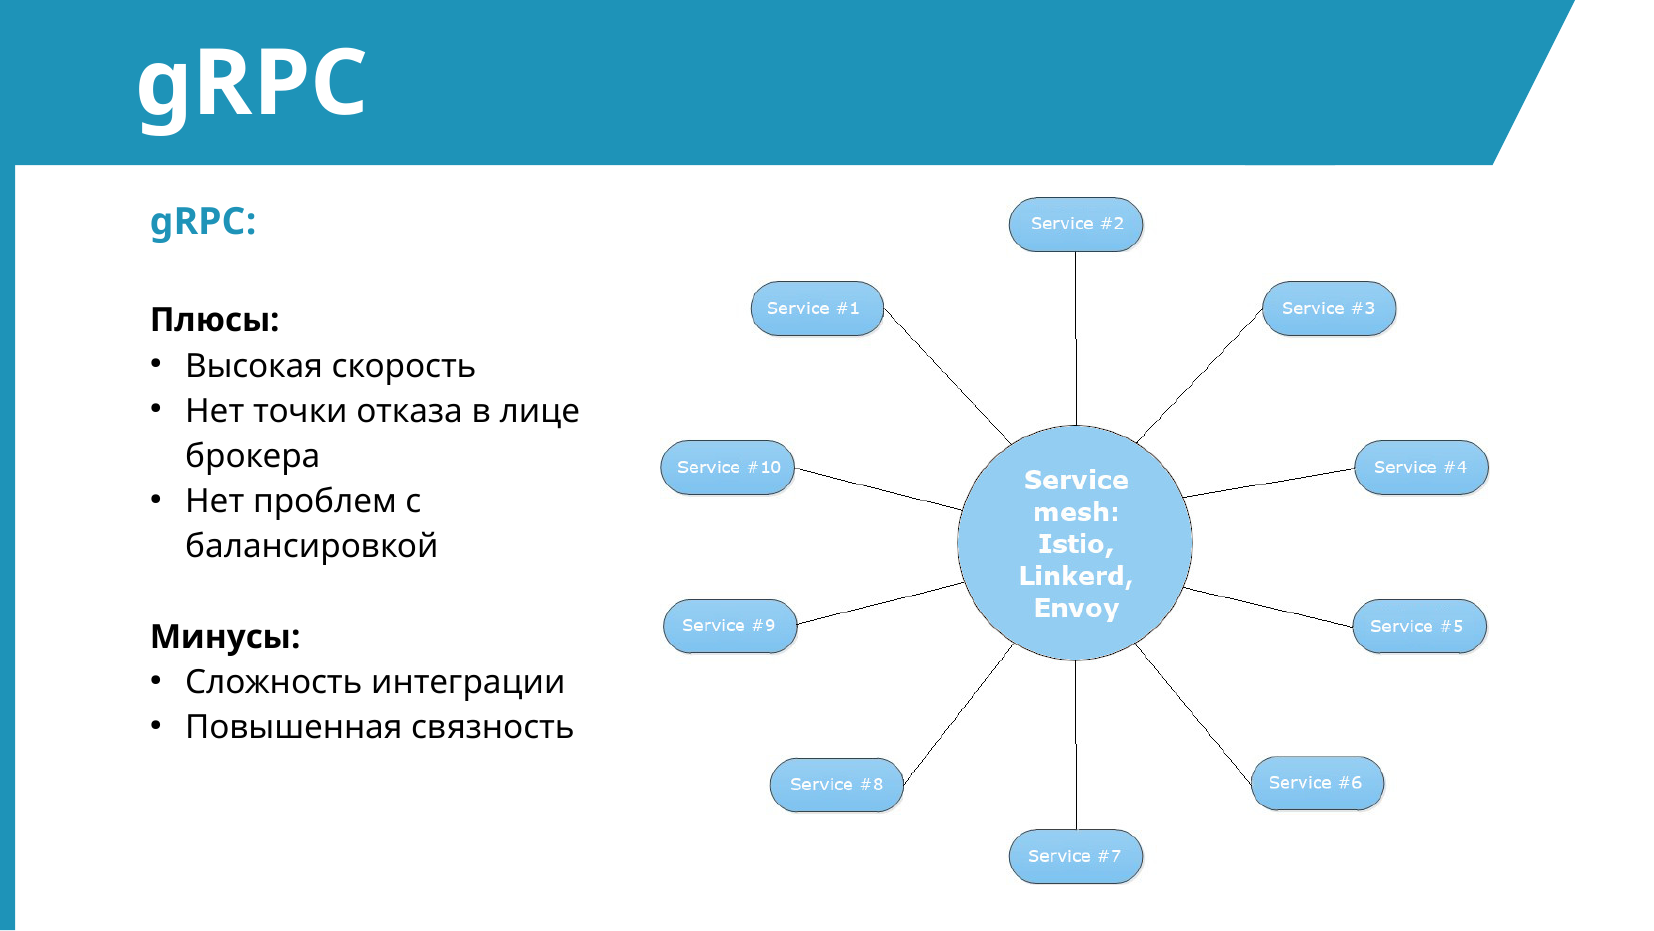

# gRPC
gRPC:
Плюсы:
Высокая скорость
Нет точки отказа в лице брокера
Нет проблем с балансировкой
Минусы:
Сложность интеграции
Повышенная связность